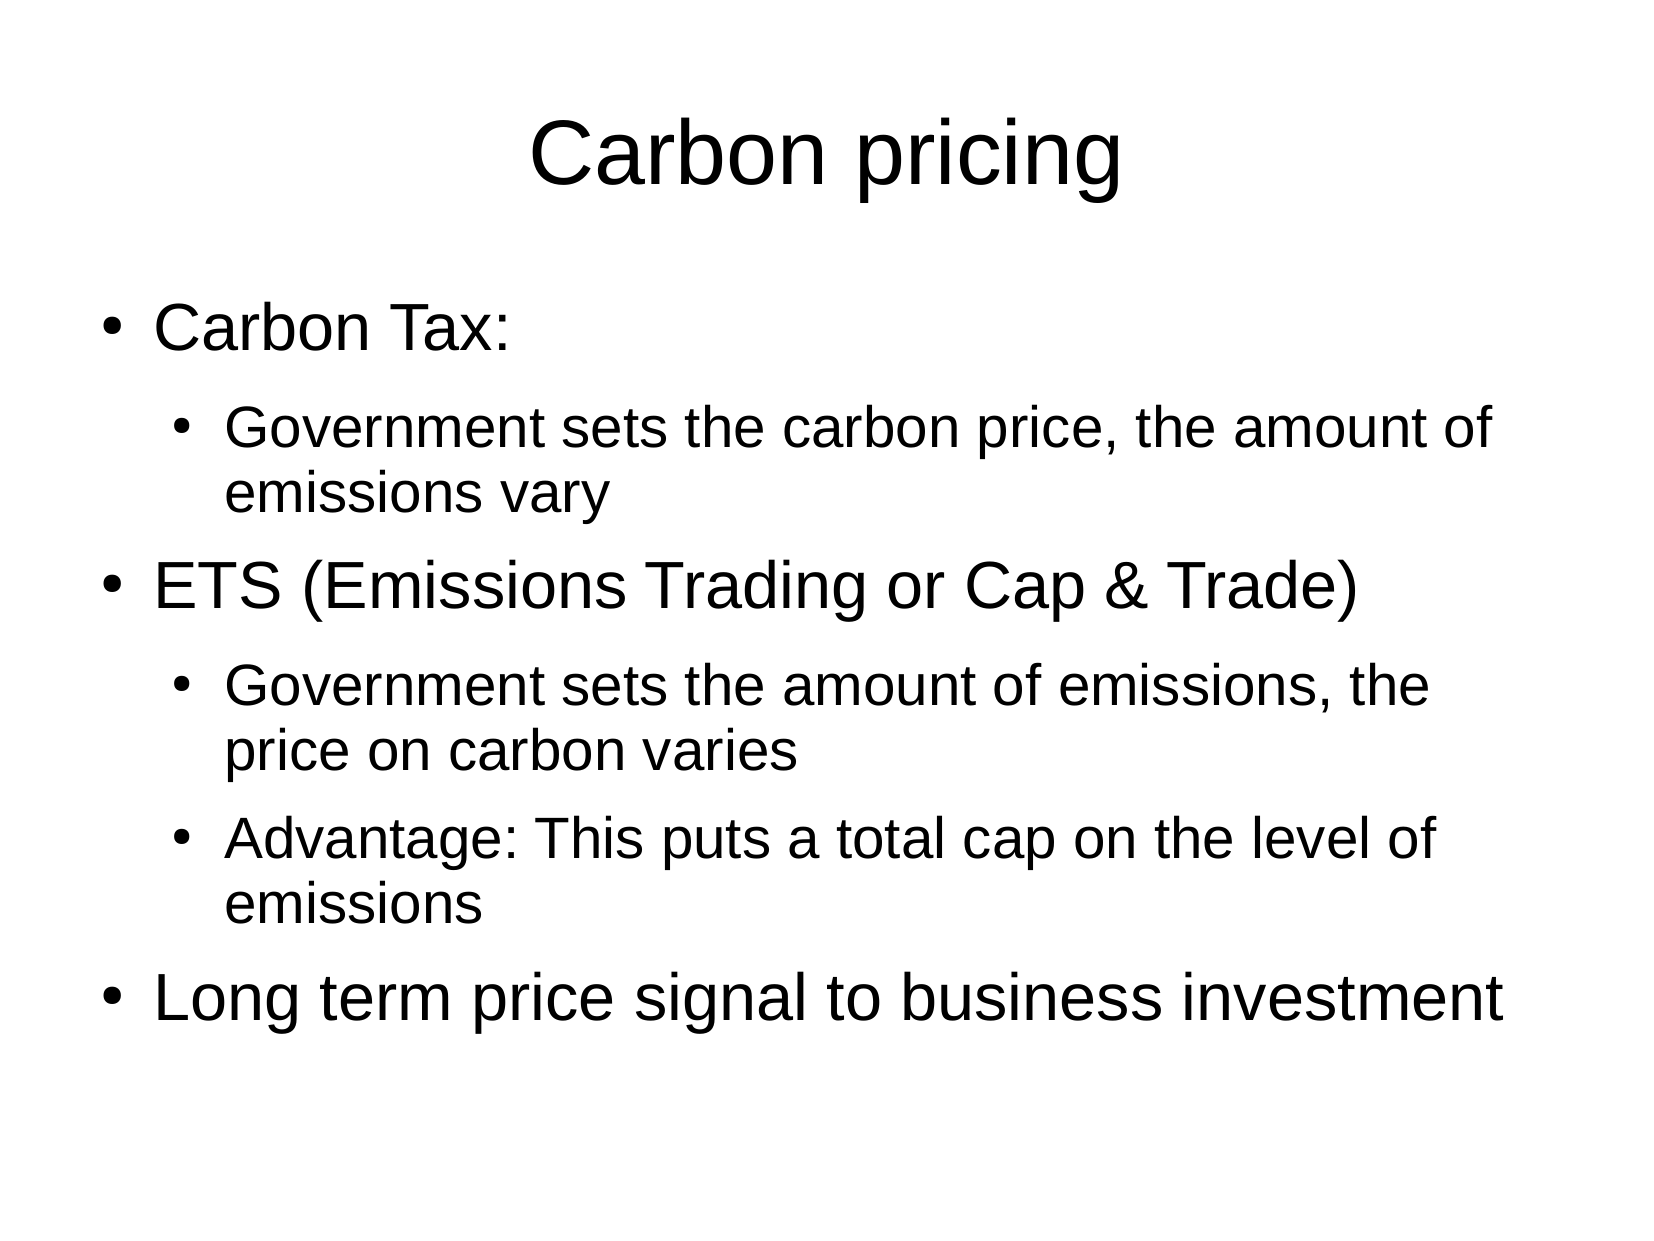

# Carbon pricing
Carbon Tax:
Government sets the carbon price, the amount of emissions vary
ETS (Emissions Trading or Cap & Trade)
Government sets the amount of emissions, the price on carbon varies
Advantage: This puts a total cap on the level of emissions
Long term price signal to business investment